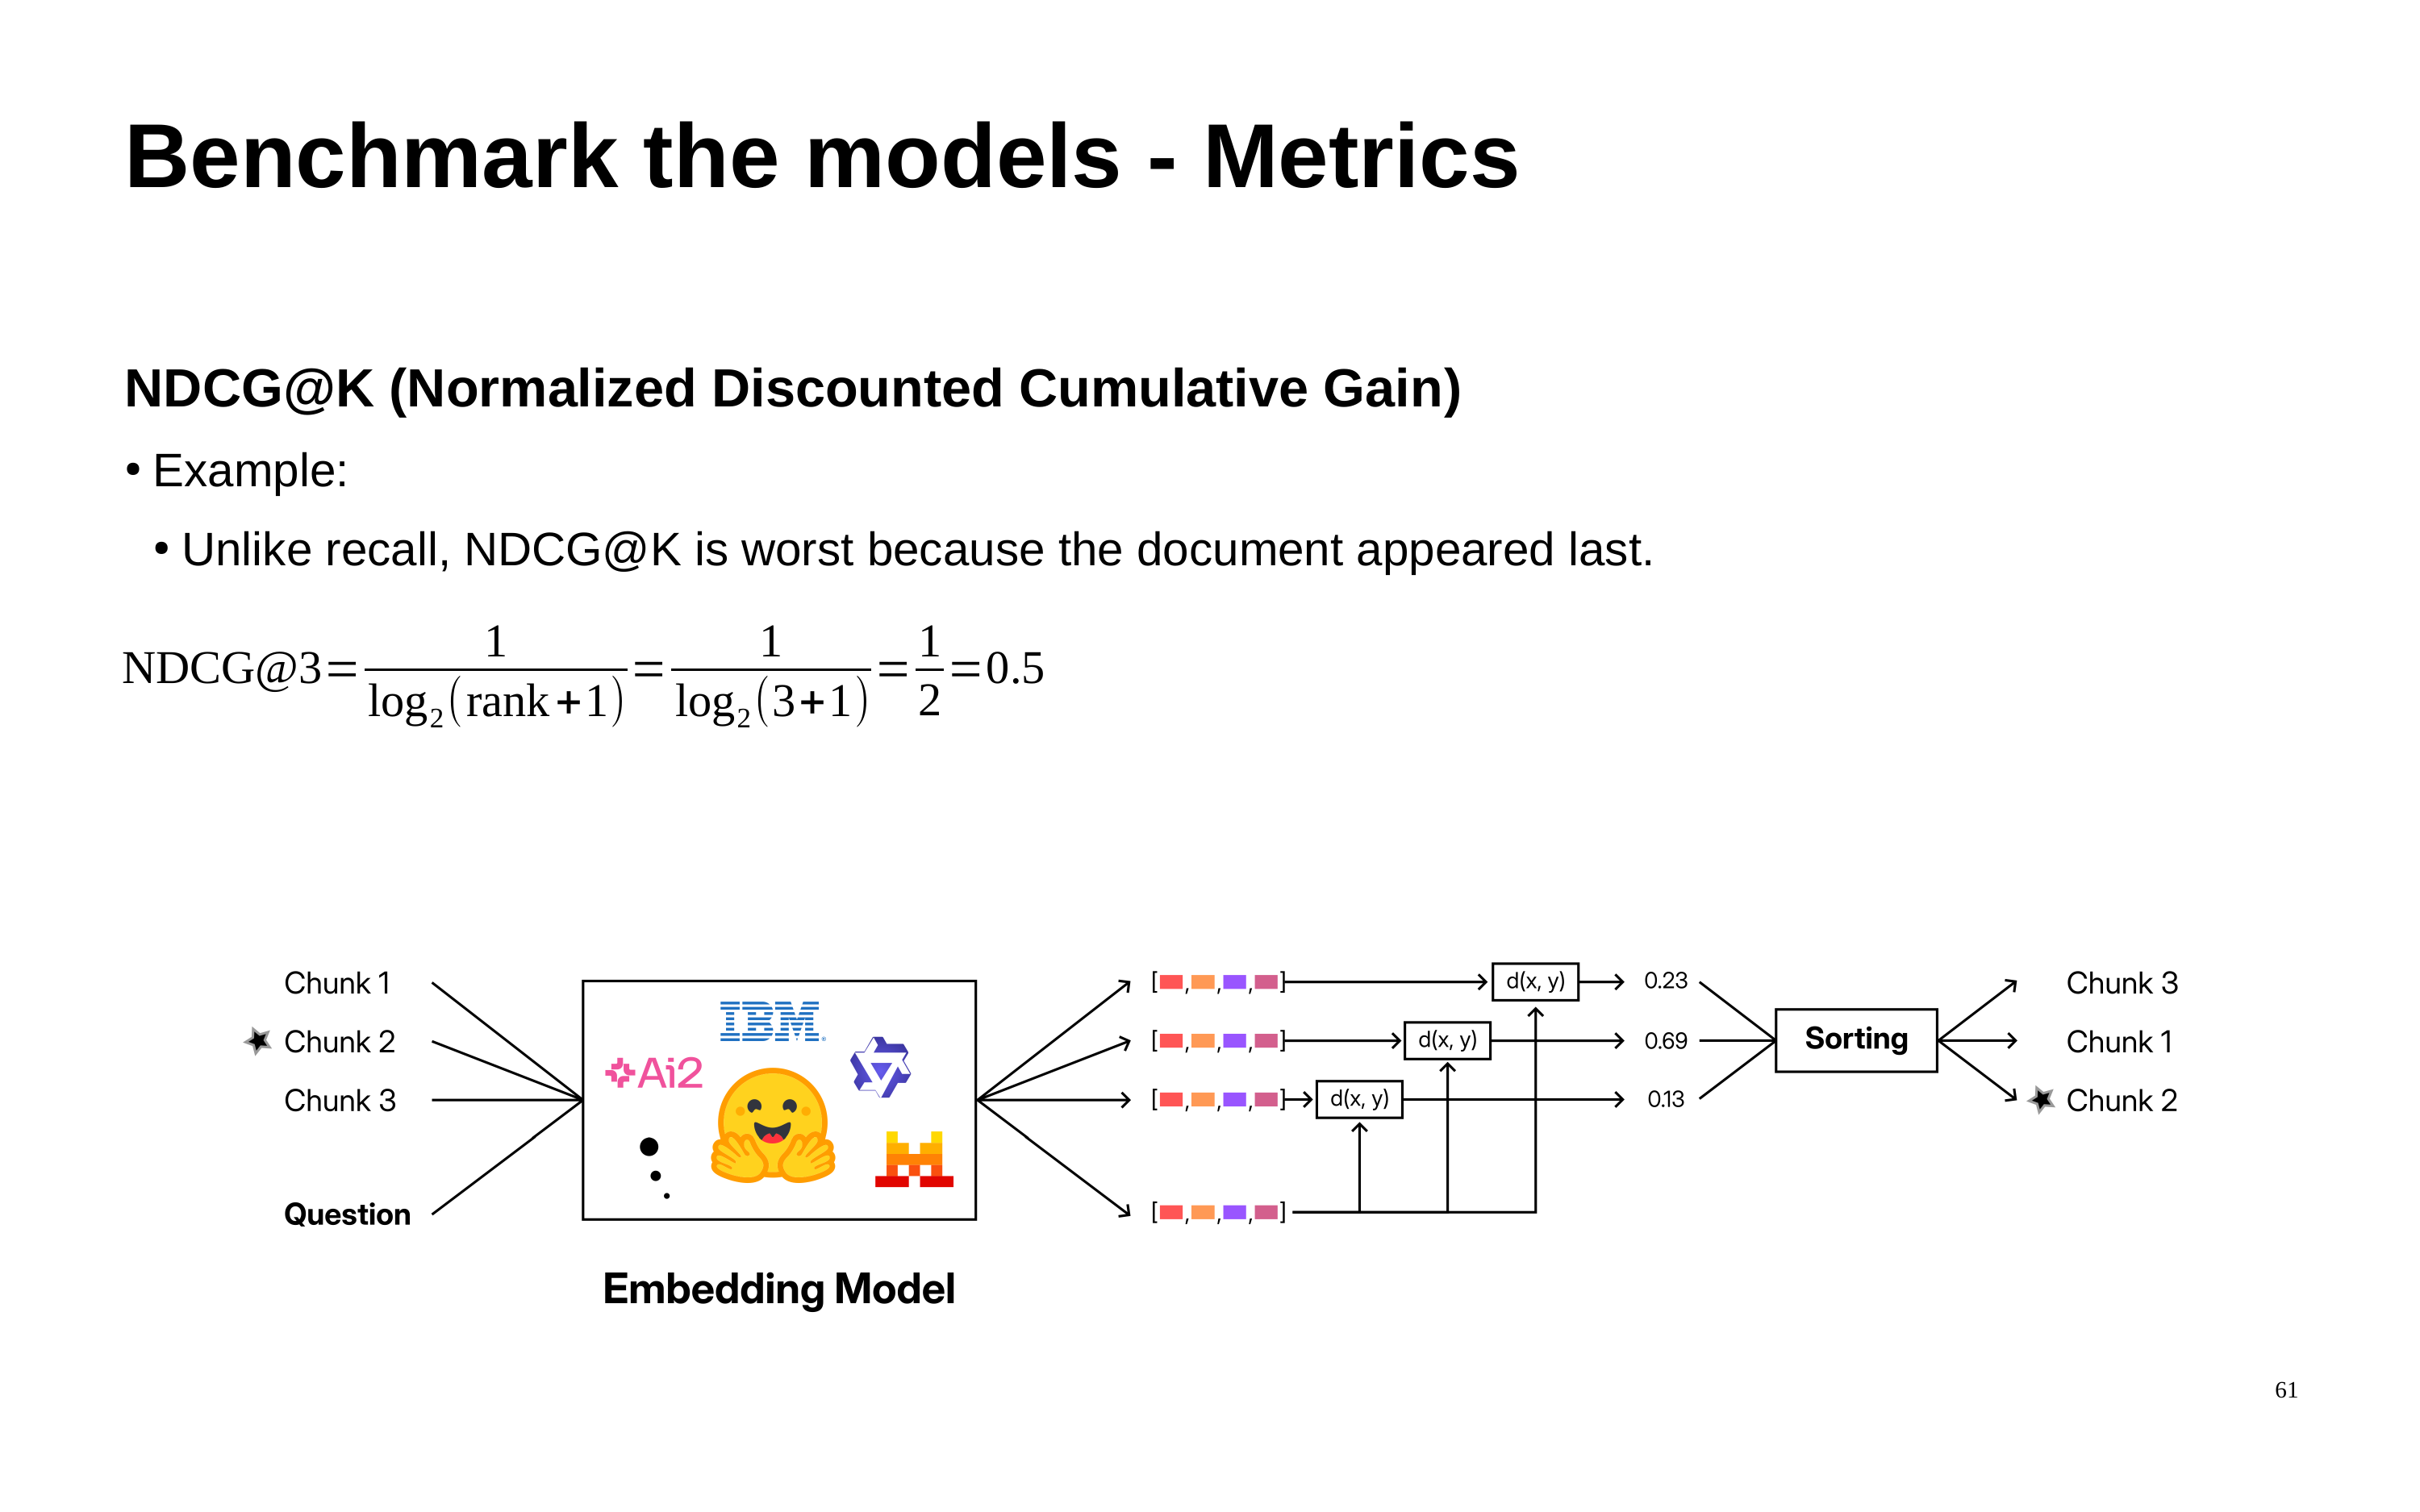

Benchmark the models - Metrics
NDCG@K (Normalized Discounted Cumulative Gain)
Example:
Unlike recall, NDCG@K is worst because the document appeared last.
61